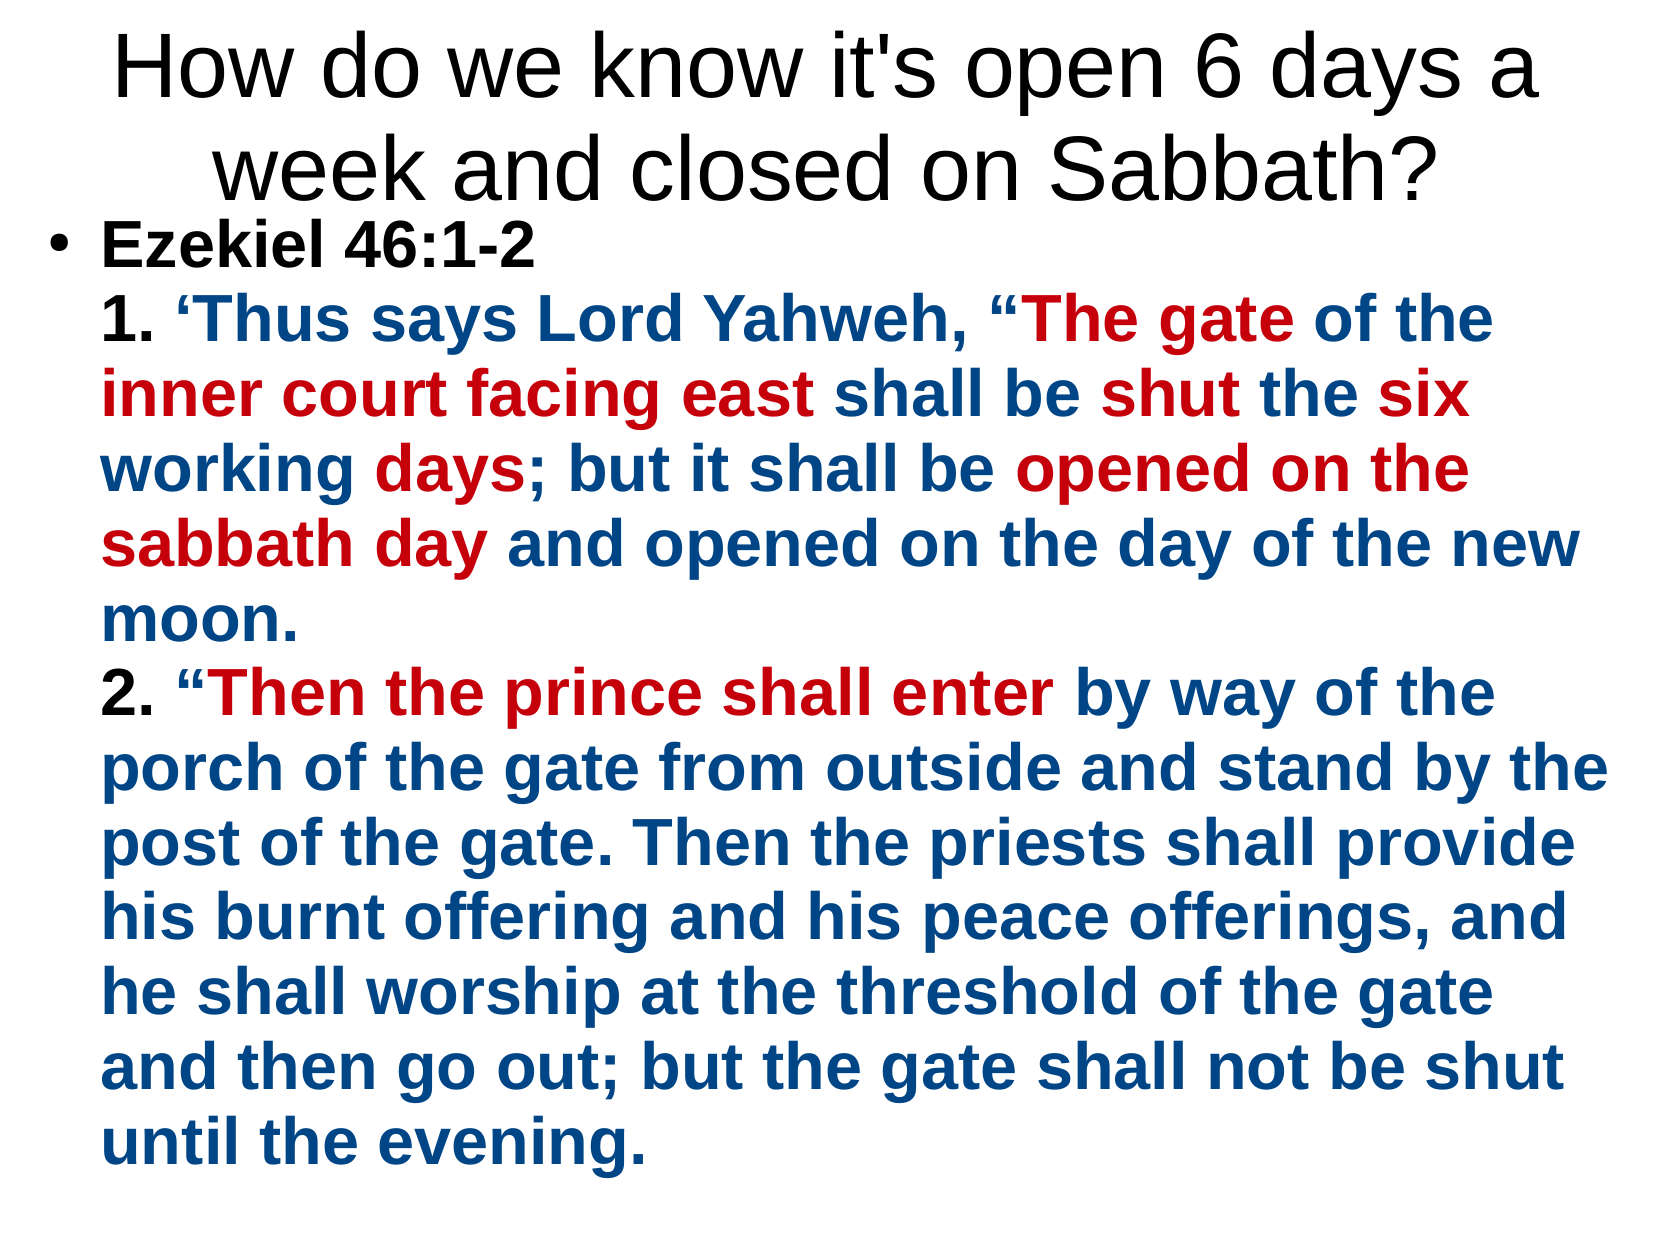

# How do we know it's open 6 days a week and closed on Sabbath?
Ezekiel 46:1-2
1. ‘Thus says Lord Yahweh, “The gate of the inner court facing east shall be shut the six working days; but it shall be opened on the sabbath day and opened on the day of the new moon.
2. “Then the prince shall enter by way of the porch of the gate from outside and stand by the post of the gate. Then the priests shall provide his burnt offering and his peace offerings, and he shall worship at the threshold of the gate and then go out; but the gate shall not be shut until the evening.